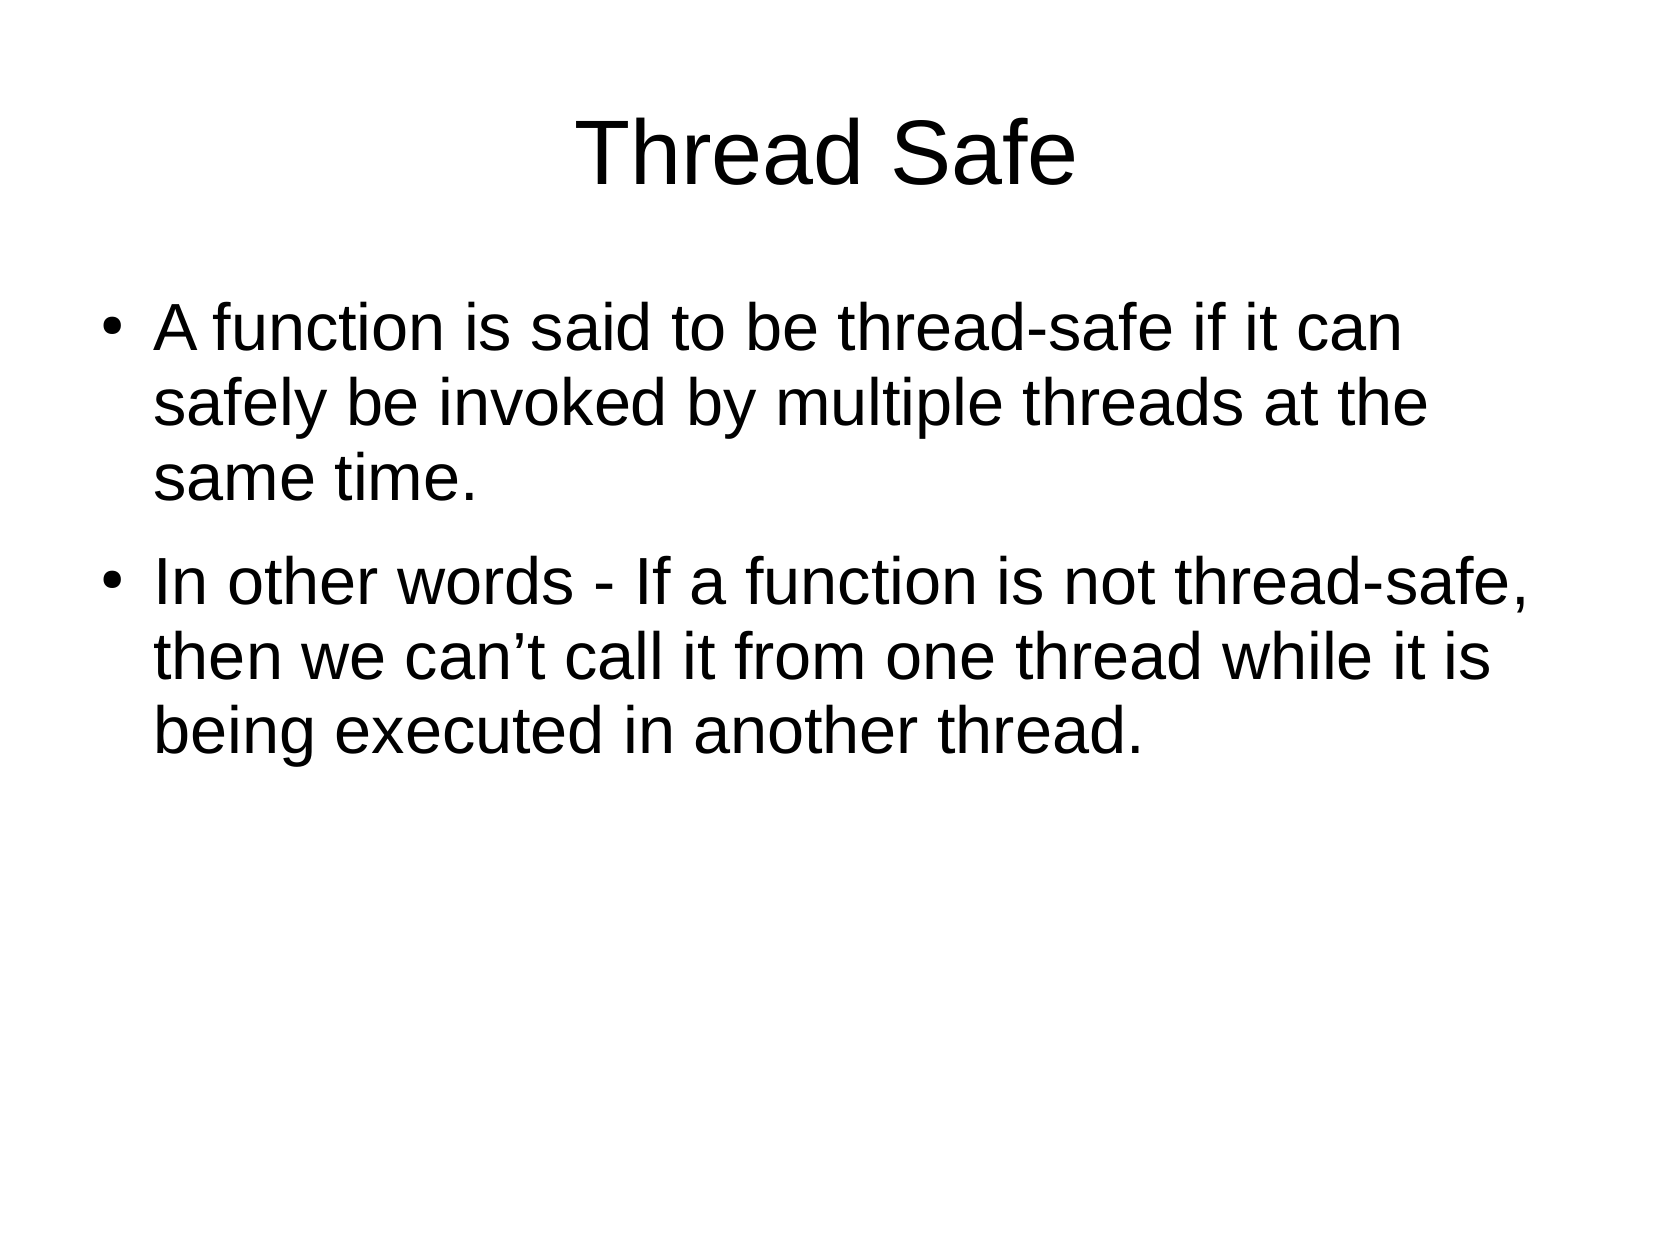

# Thread Safe
A function is said to be thread-safe if it can safely be invoked by multiple threads at the same time.
In other words - If a function is not thread-safe, then we can’t call it from one thread while it is being executed in another thread.